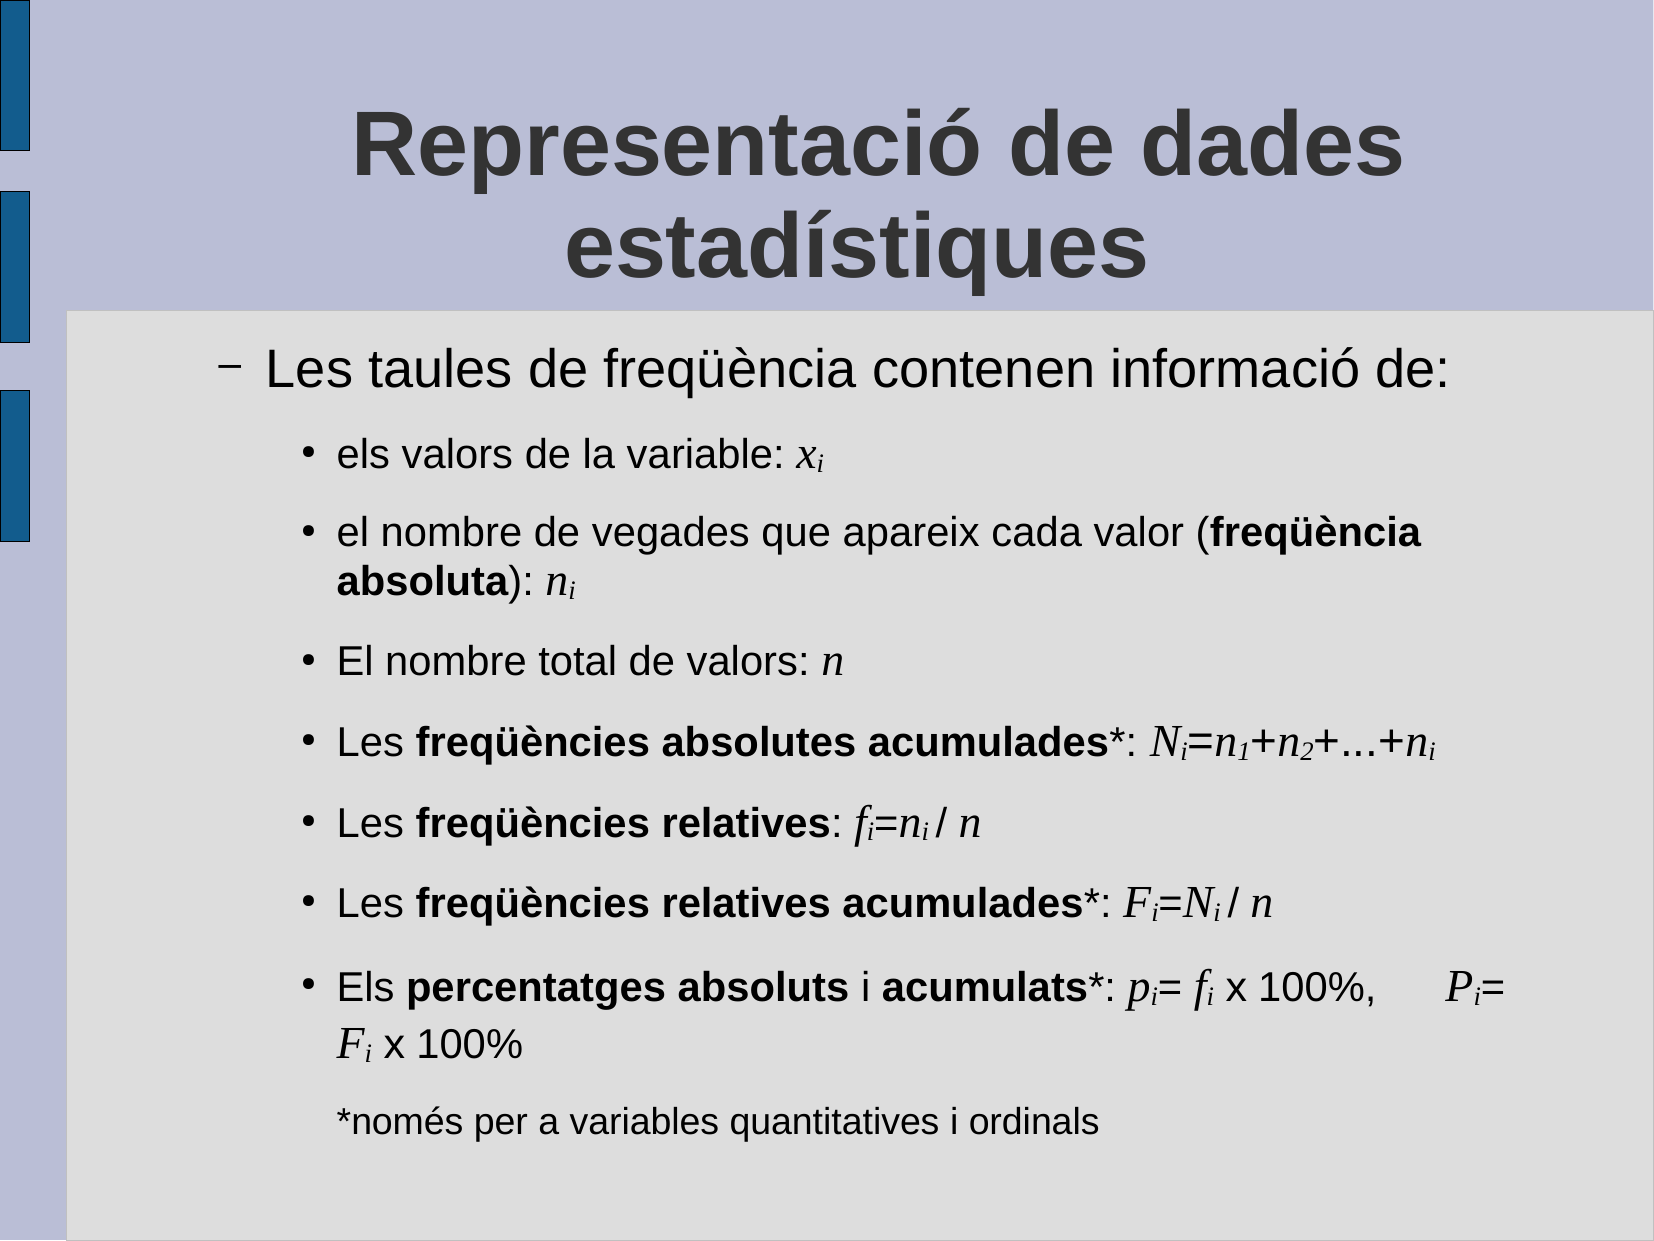

# Representació de dades estadístiques
Les taules de freqüència contenen informació de:
els valors de la variable: xi
el nombre de vegades que apareix cada valor (freqüència absoluta): ni
El nombre total de valors: n
Les freqüències absolutes acumulades*: Ni=n1+n2+...+ni
Les freqüències relatives: fi=ni / n
Les freqüències relatives acumulades*: Fi=Ni / n
Els percentatges absoluts i acumulats*: pi= fi x 100%, Pi= Fi x 100%
*només per a variables quantitatives i ordinals